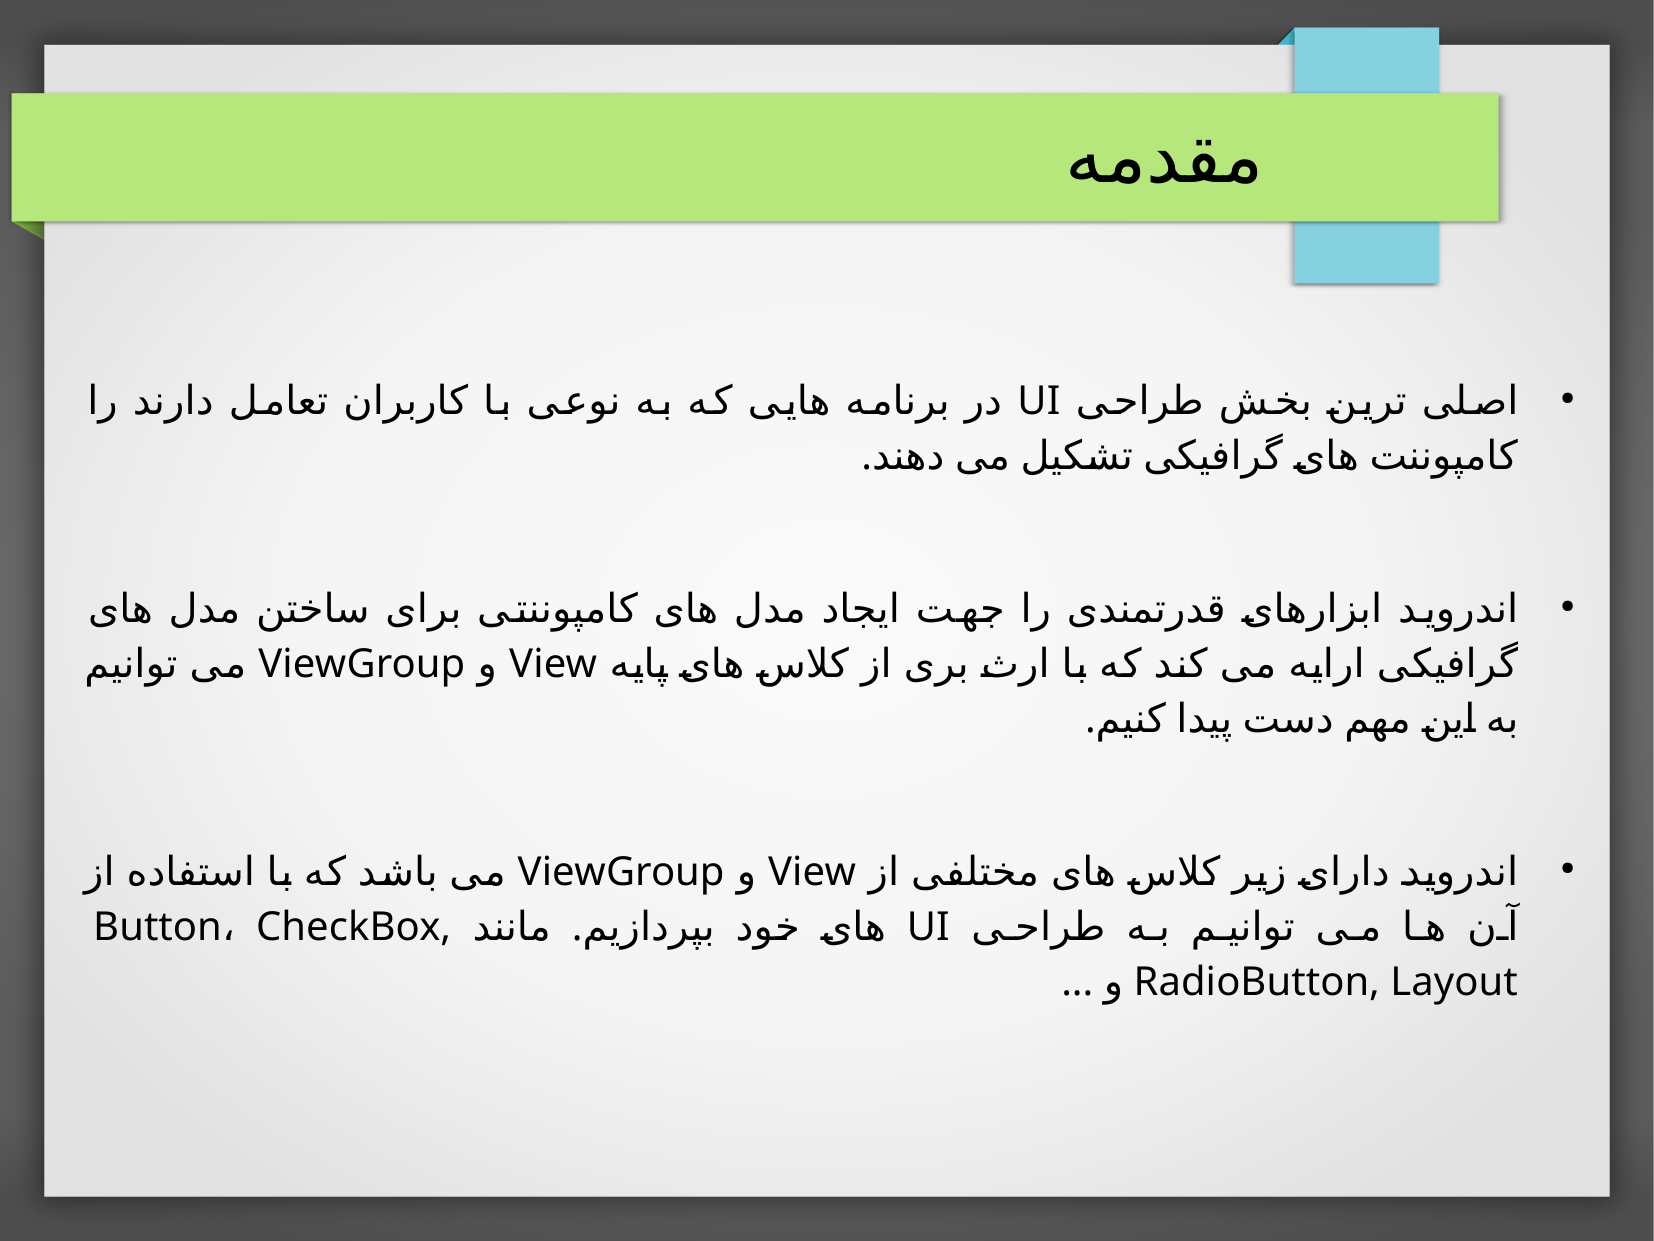

# مقدمه
اصلی ترین بخش طراحی UI در برنامه هایی که به نوعی با کاربران تعامل دارند را کامپوننت های گرافیکی تشکیل می دهند.
اندروید ابزارهای قدرتمندی را جهت ایجاد مدل های کامپوننتی برای ساختن مدل های گرافیکی ارایه می کند که با ارث بری از کلاس های پایه View و ViewGroup می توانیم به این مهم دست پیدا کنیم.
اندروید دارای زیر کلاس های مختلفی از View و ViewGroup می باشد که با استفاده از آن ها می توانیم به طراحی UI های خود بپردازیم. مانند Button، CheckBox, RadioButton, Layout و ...